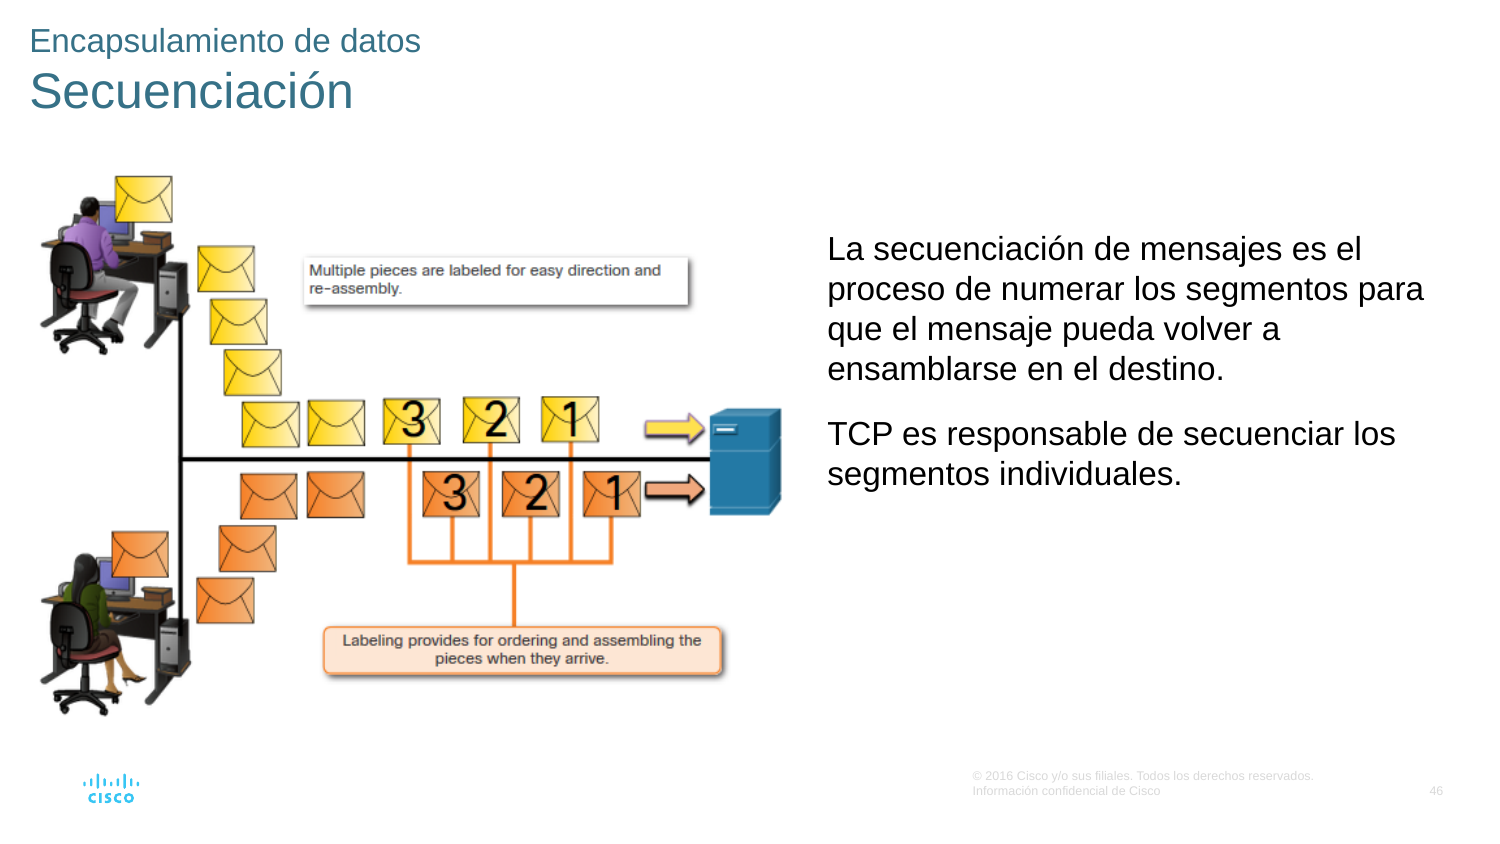

# Encapsulamiento de datos Secuenciación
La secuenciación de mensajes es el proceso de numerar los segmentos para que el mensaje pueda volver a ensamblarse en el destino.
TCP es responsable de secuenciar los segmentos individuales.